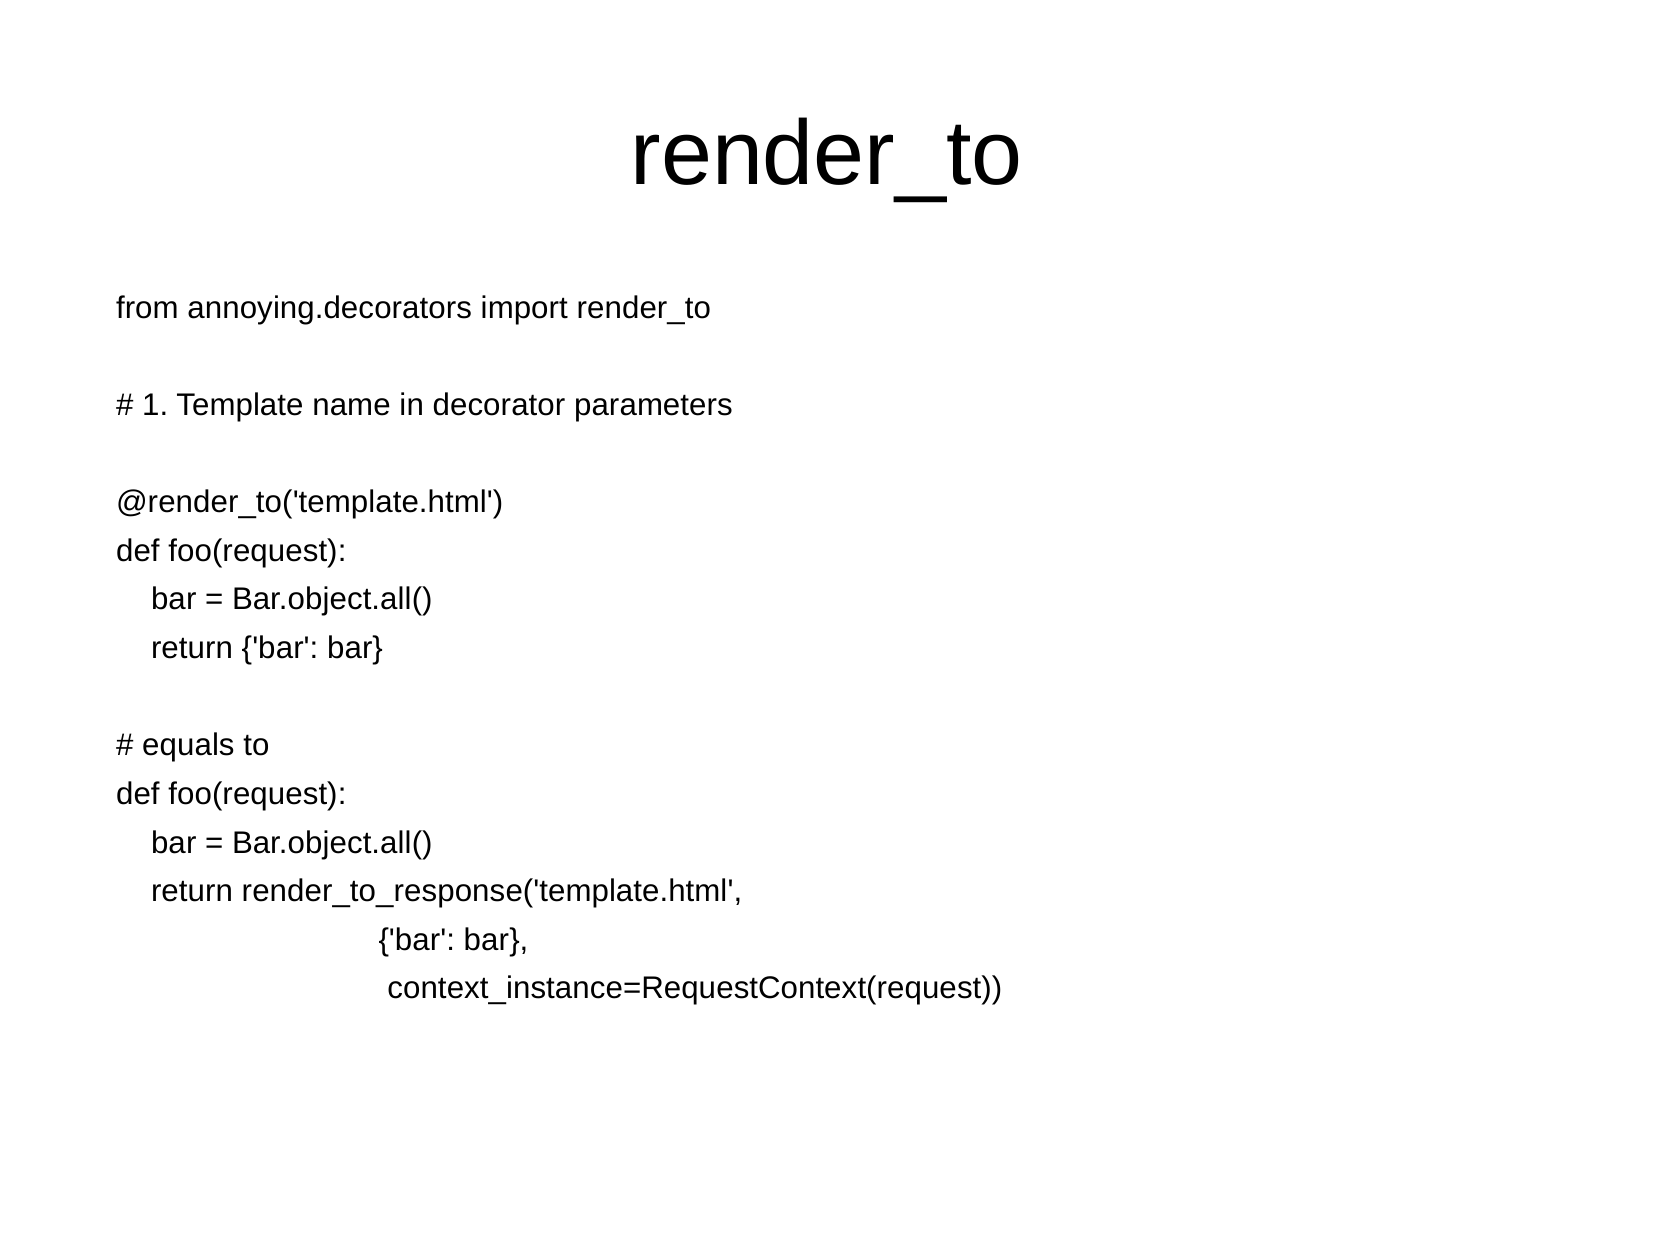

# render_to
from annoying.decorators import render_to
# 1. Template name in decorator parameters
@render_to('template.html')
def foo(request):
 bar = Bar.object.all()
 return {'bar': bar}
# equals to
def foo(request):
 bar = Bar.object.all()
 return render_to_response('template.html',
 {'bar': bar},
 context_instance=RequestContext(request))